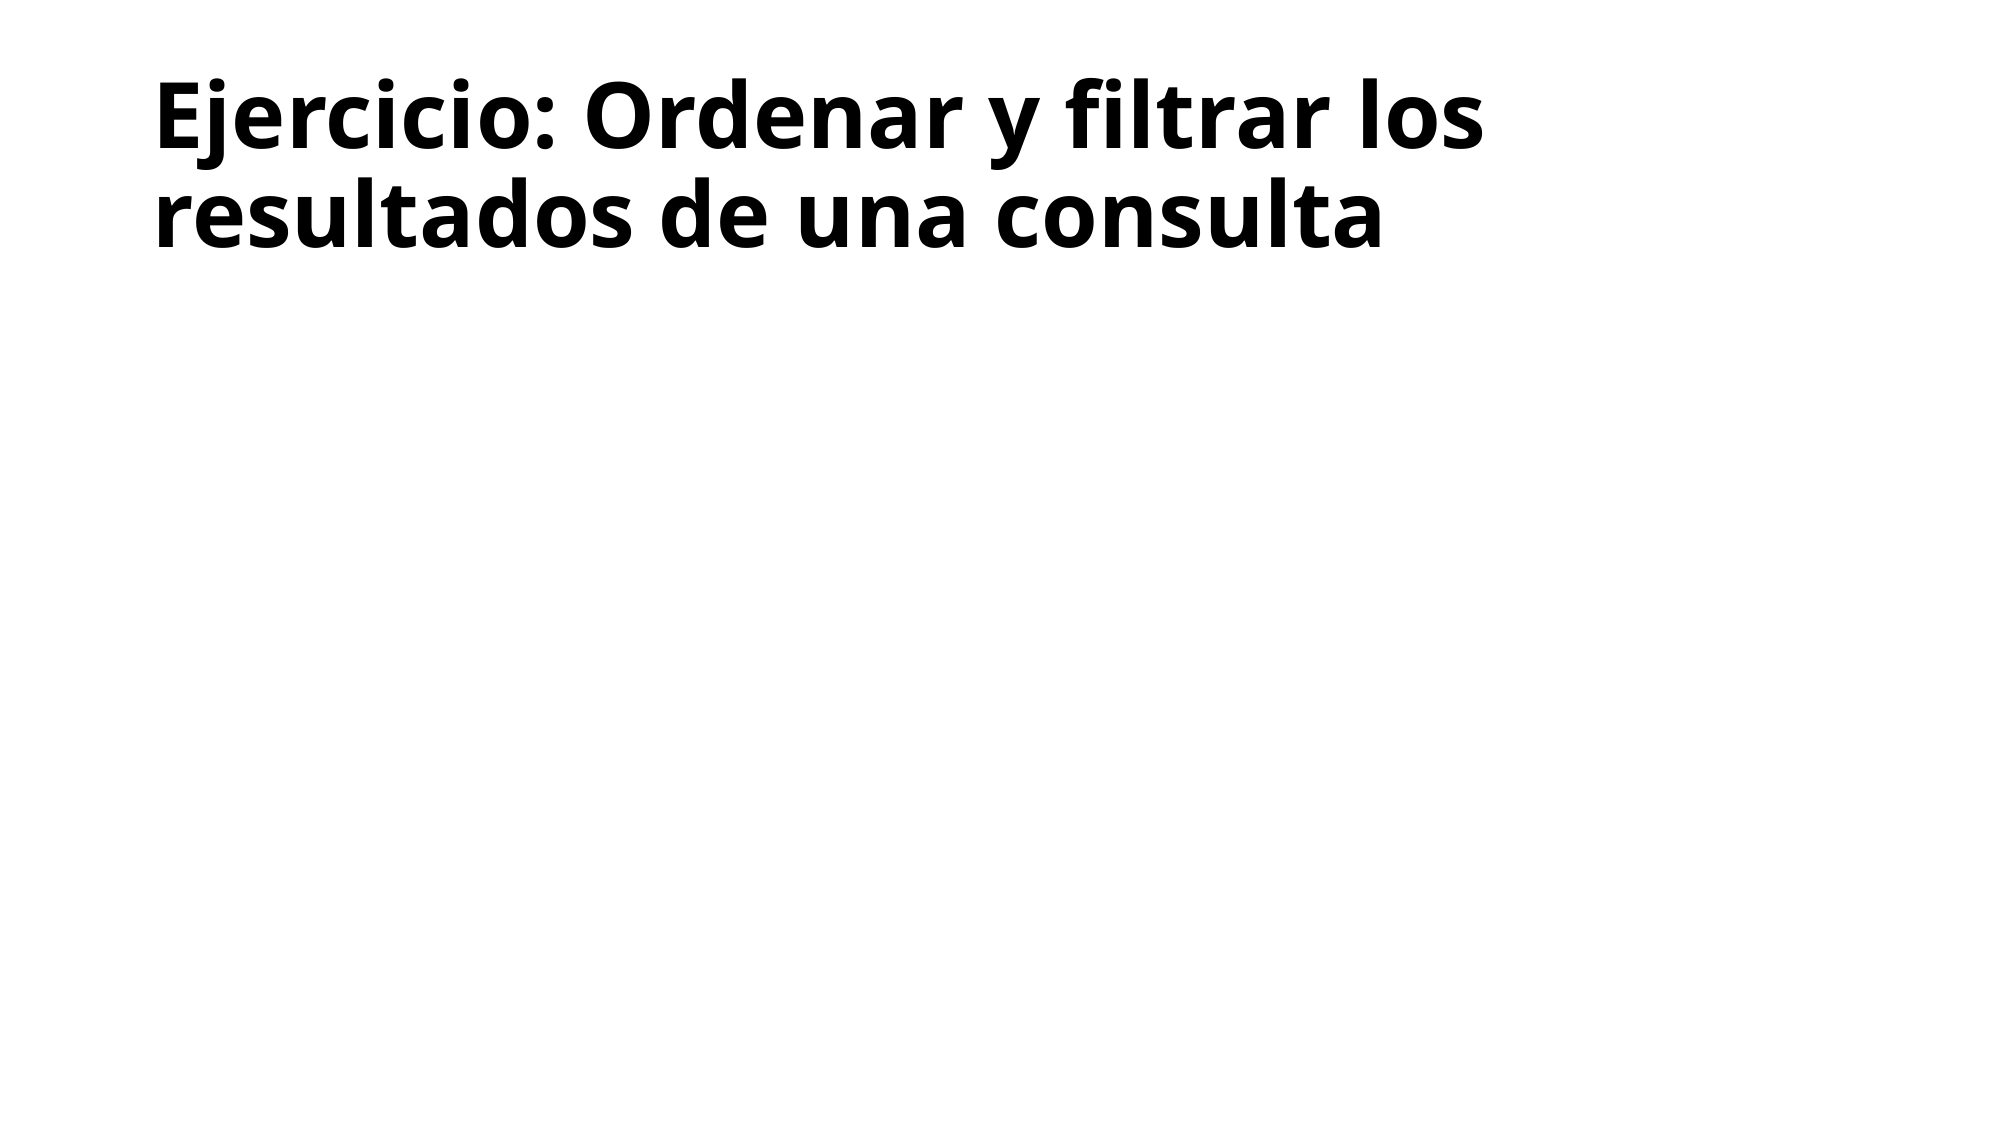

# Ejercicio: Ordenar y filtrar los resultados de una consulta